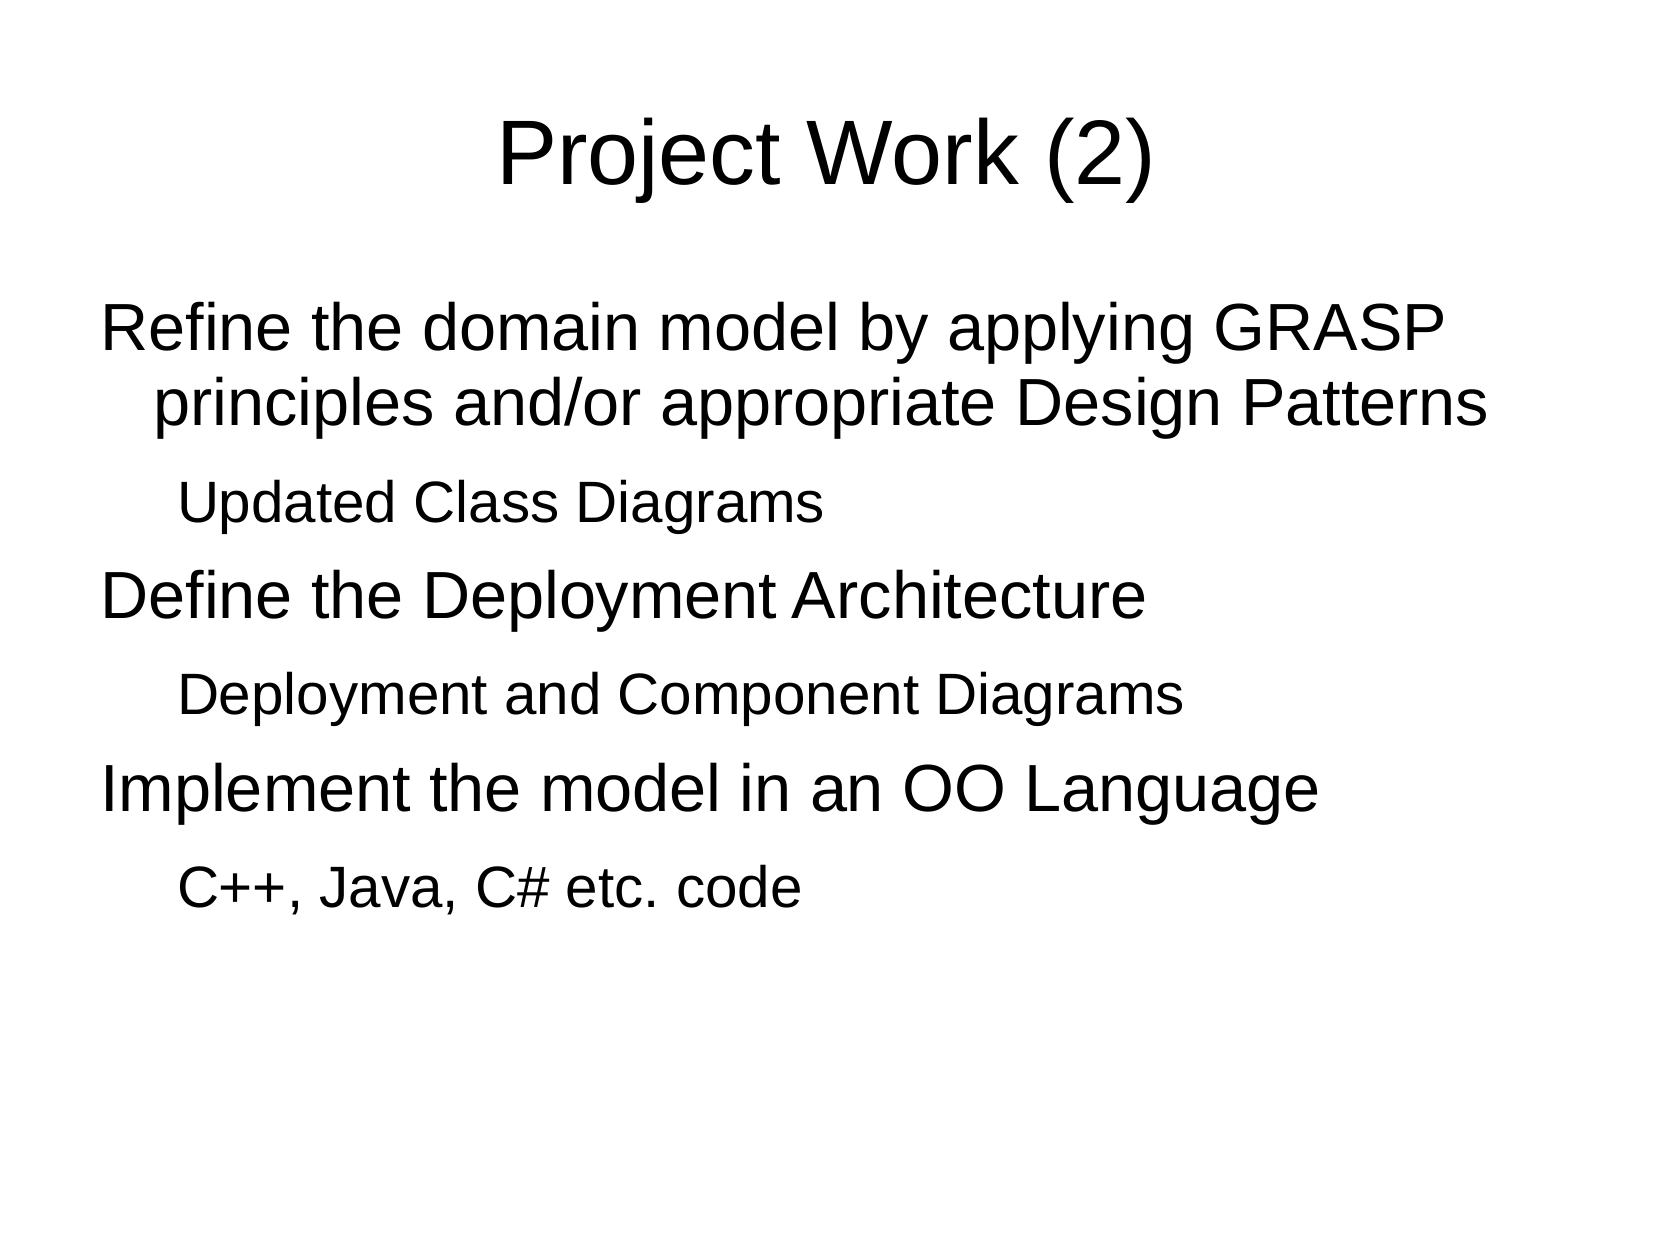

# Project Work (2)
Refine the domain model by applying GRASP principles and/or appropriate Design Patterns
Updated Class Diagrams
Define the Deployment Architecture
Deployment and Component Diagrams
Implement the model in an OO Language
C++, Java, C# etc. code